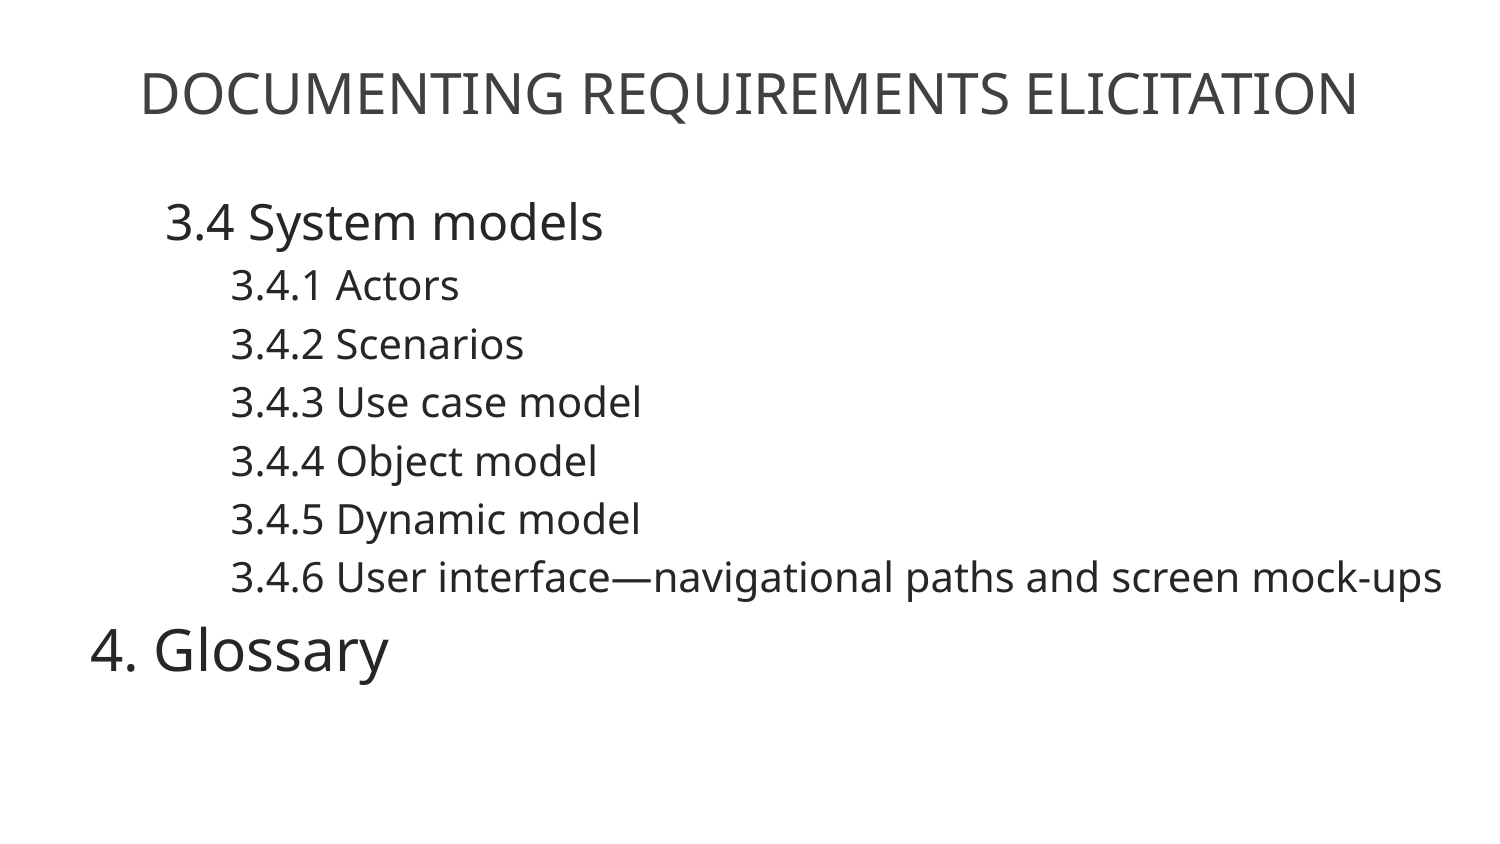

# Documenting requirements elicitation
3.4 System models
3.4.1 Actors
3.4.2 Scenarios
3.4.3 Use case model
3.4.4 Object model
3.4.5 Dynamic model
3.4.6 User interface—navigational paths and screen mock-ups
4. Glossary